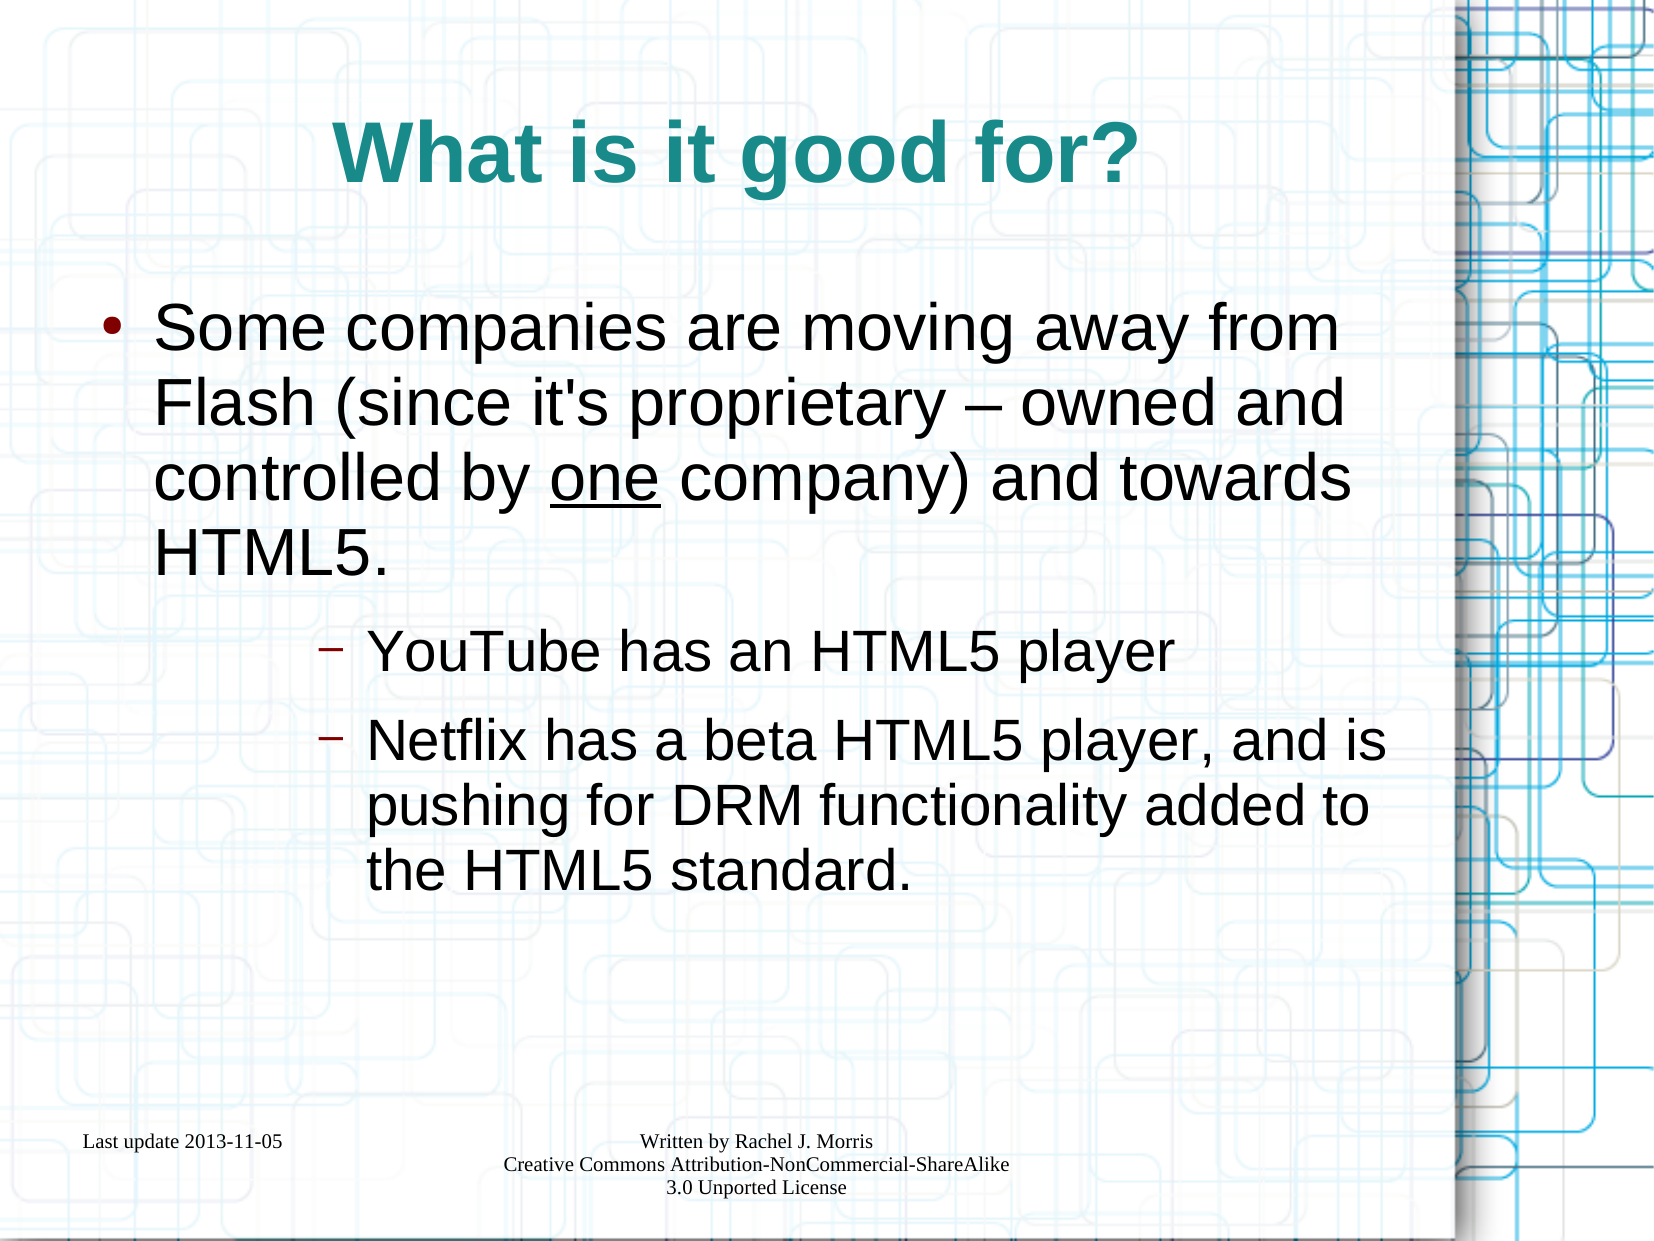

# What is it good for?
Some companies are moving away from Flash (since it's proprietary – owned and controlled by one company) and towards HTML5.
YouTube has an HTML5 player
Netflix has a beta HTML5 player, and is pushing for DRM functionality added to the HTML5 standard.